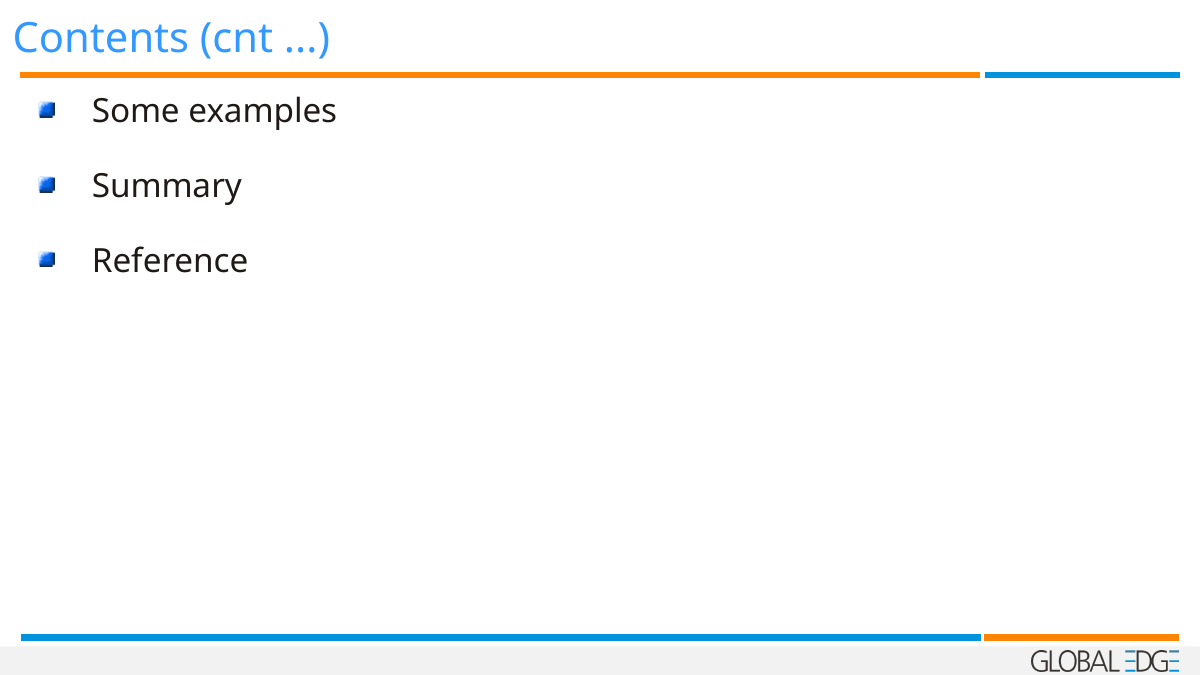

# Contents (cnt ...)
Some examples
Summary
Reference